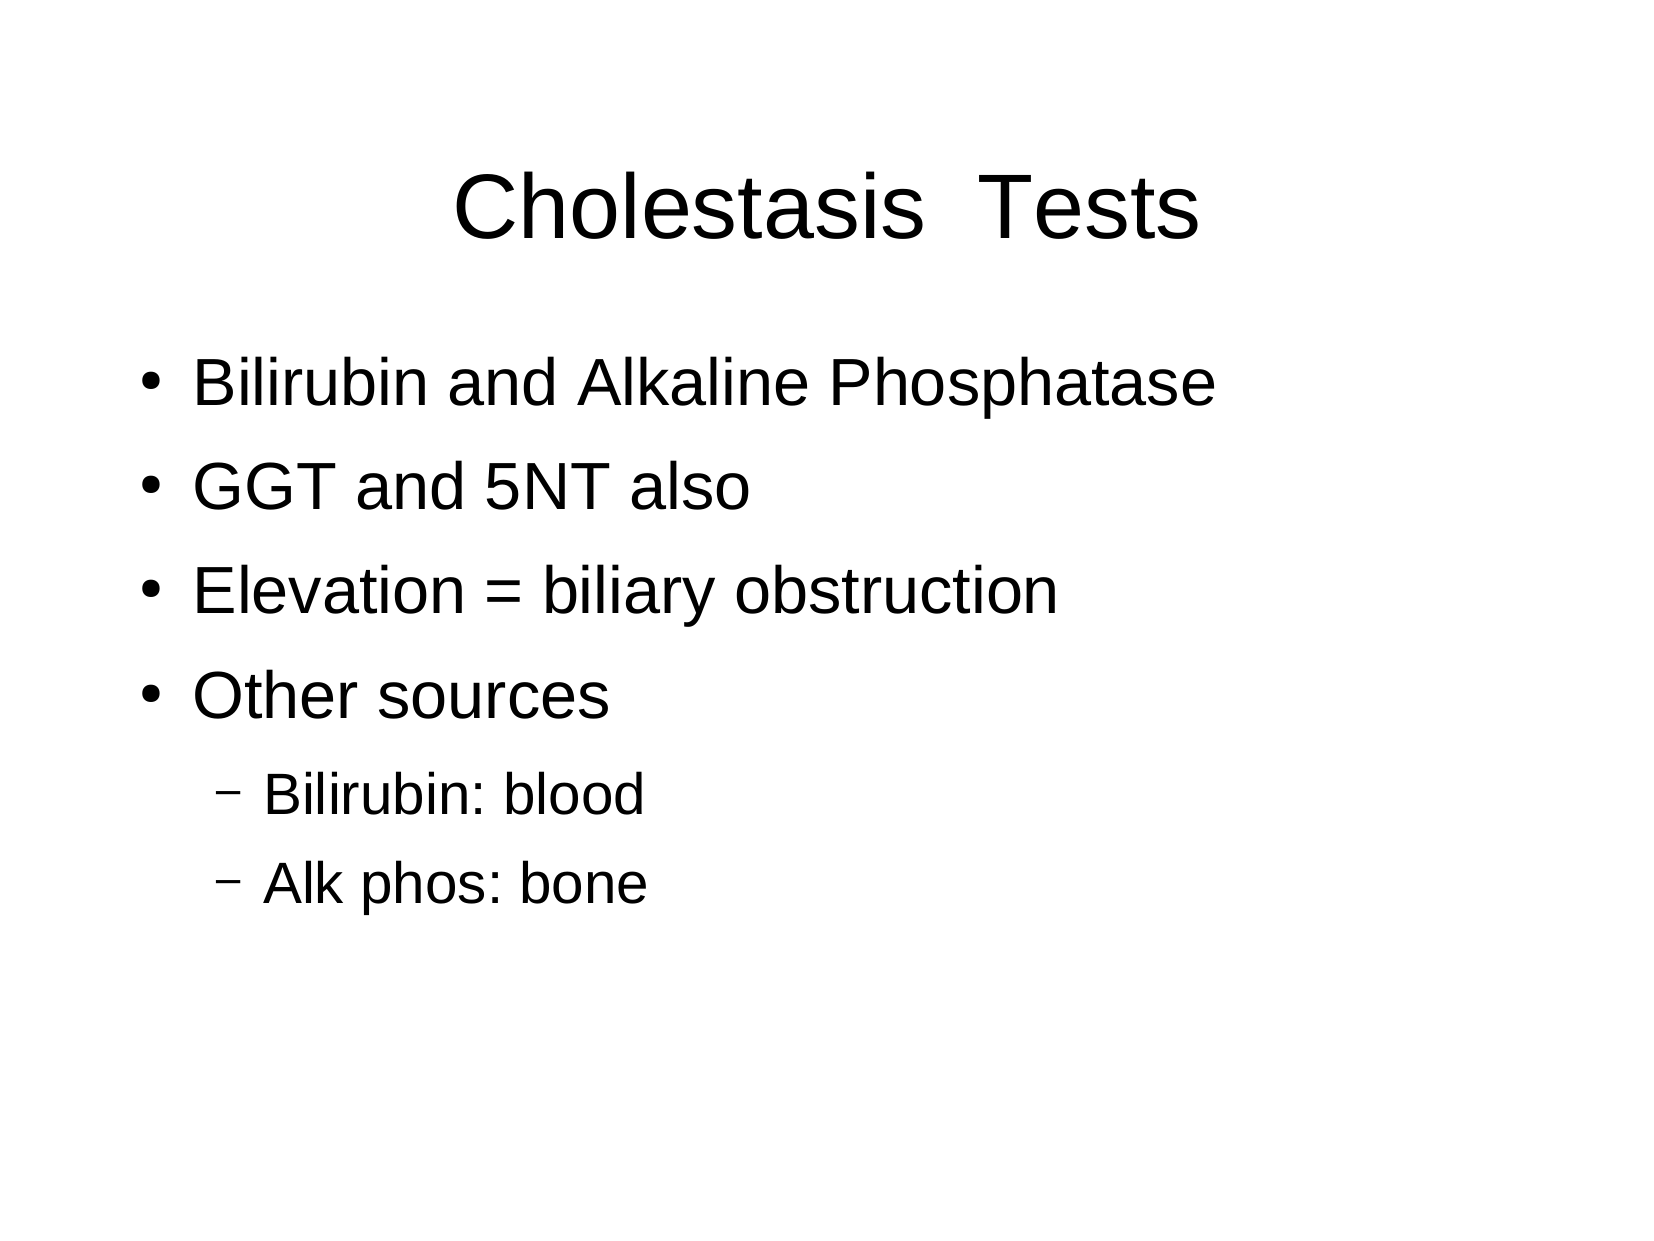

# Cholestasis Tests
Bilirubin and Alkaline Phosphatase
GGT and 5NT also
Elevation = biliary obstruction
Other sources
Bilirubin: blood
Alk phos: bone